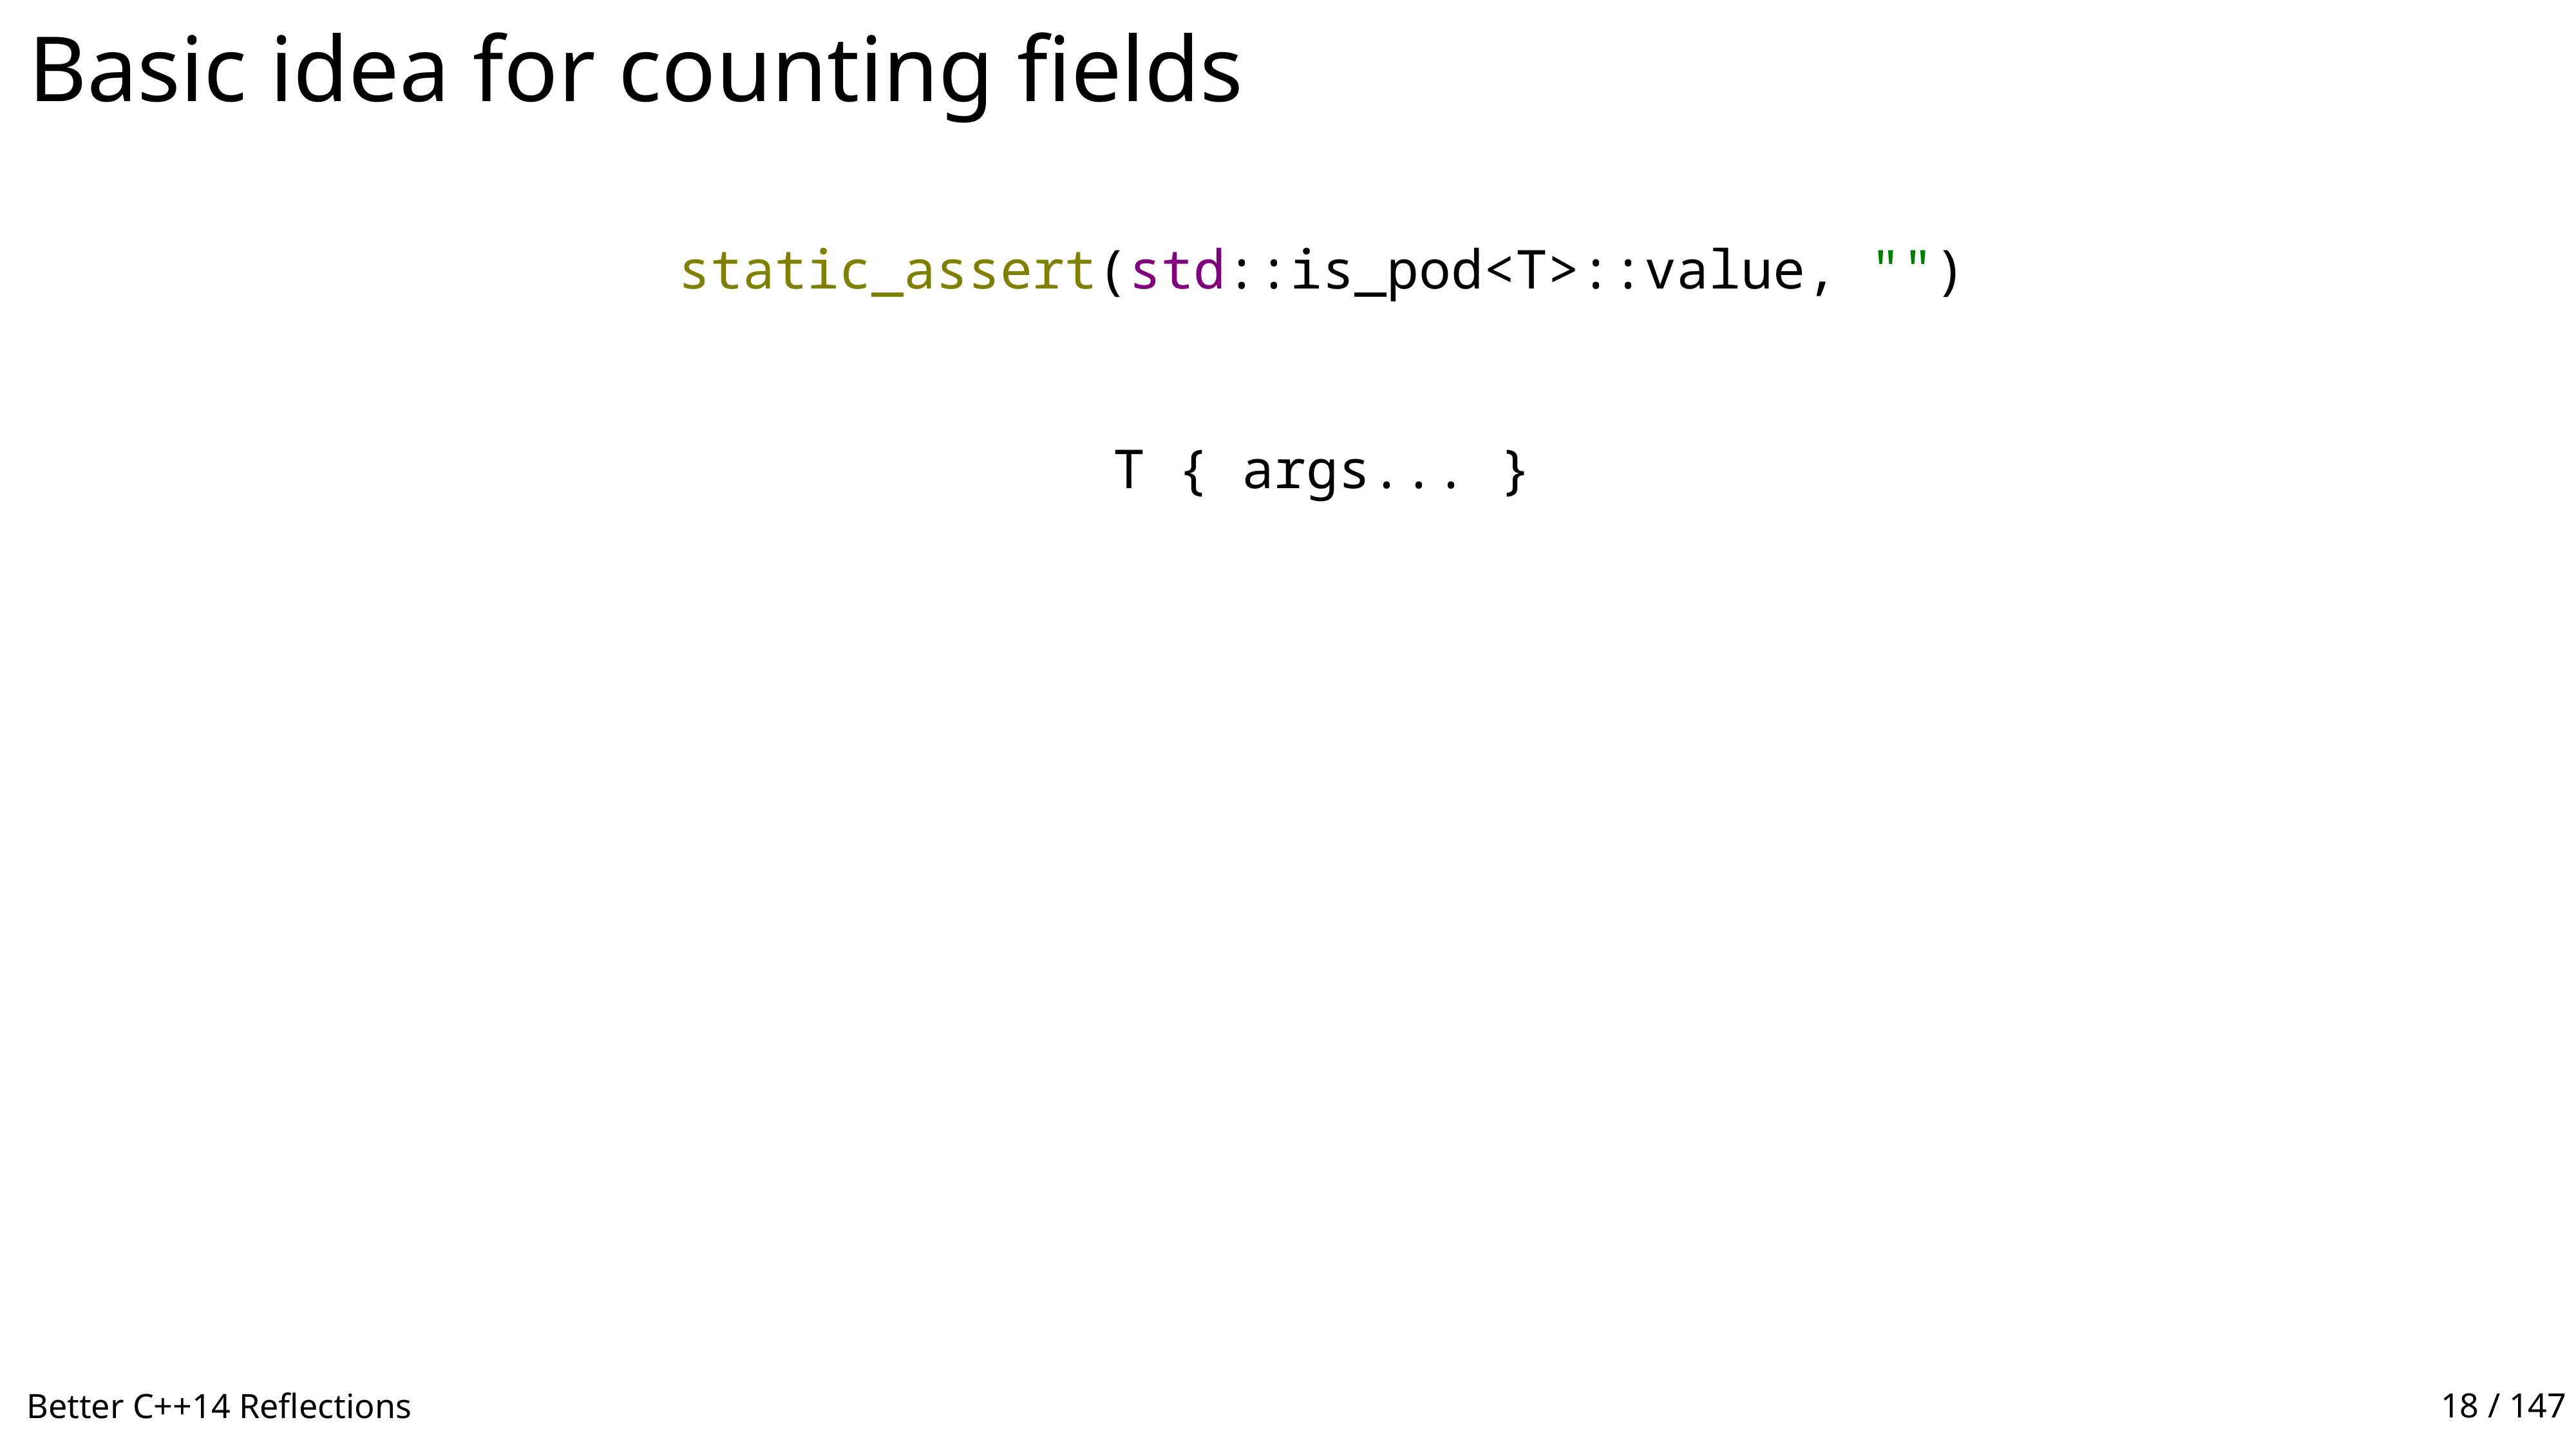

# Basic idea for counting fields
static_assert(std::is_pod<T>::value, "")
T { args... }
Better C++14 Reflections